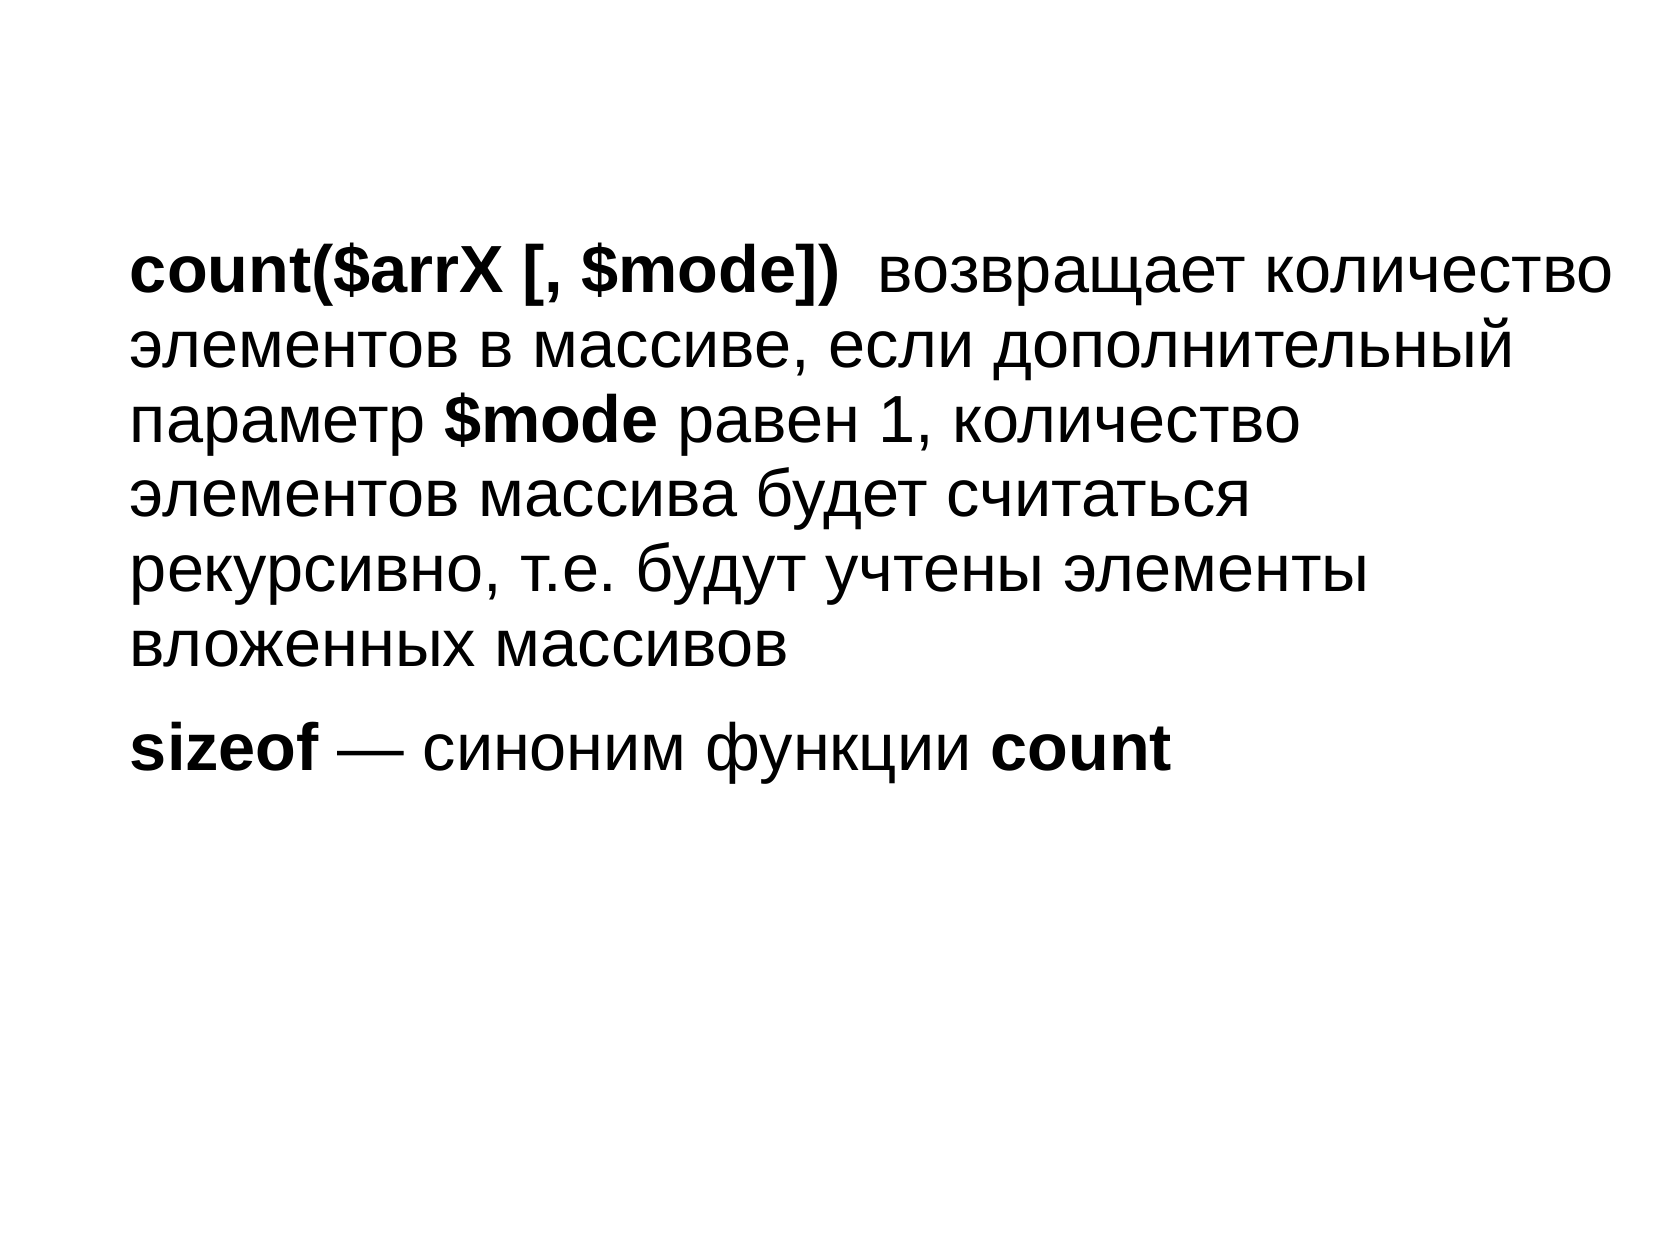

# count($arrX [, $mode]) возвращает количество элементов в массиве, если дополнительный параметр $mode равен 1, количество элементов массива будет считаться рекурсивно, т.е. будут учтены элементы вложенных массивов
sizeof — синоним функции count